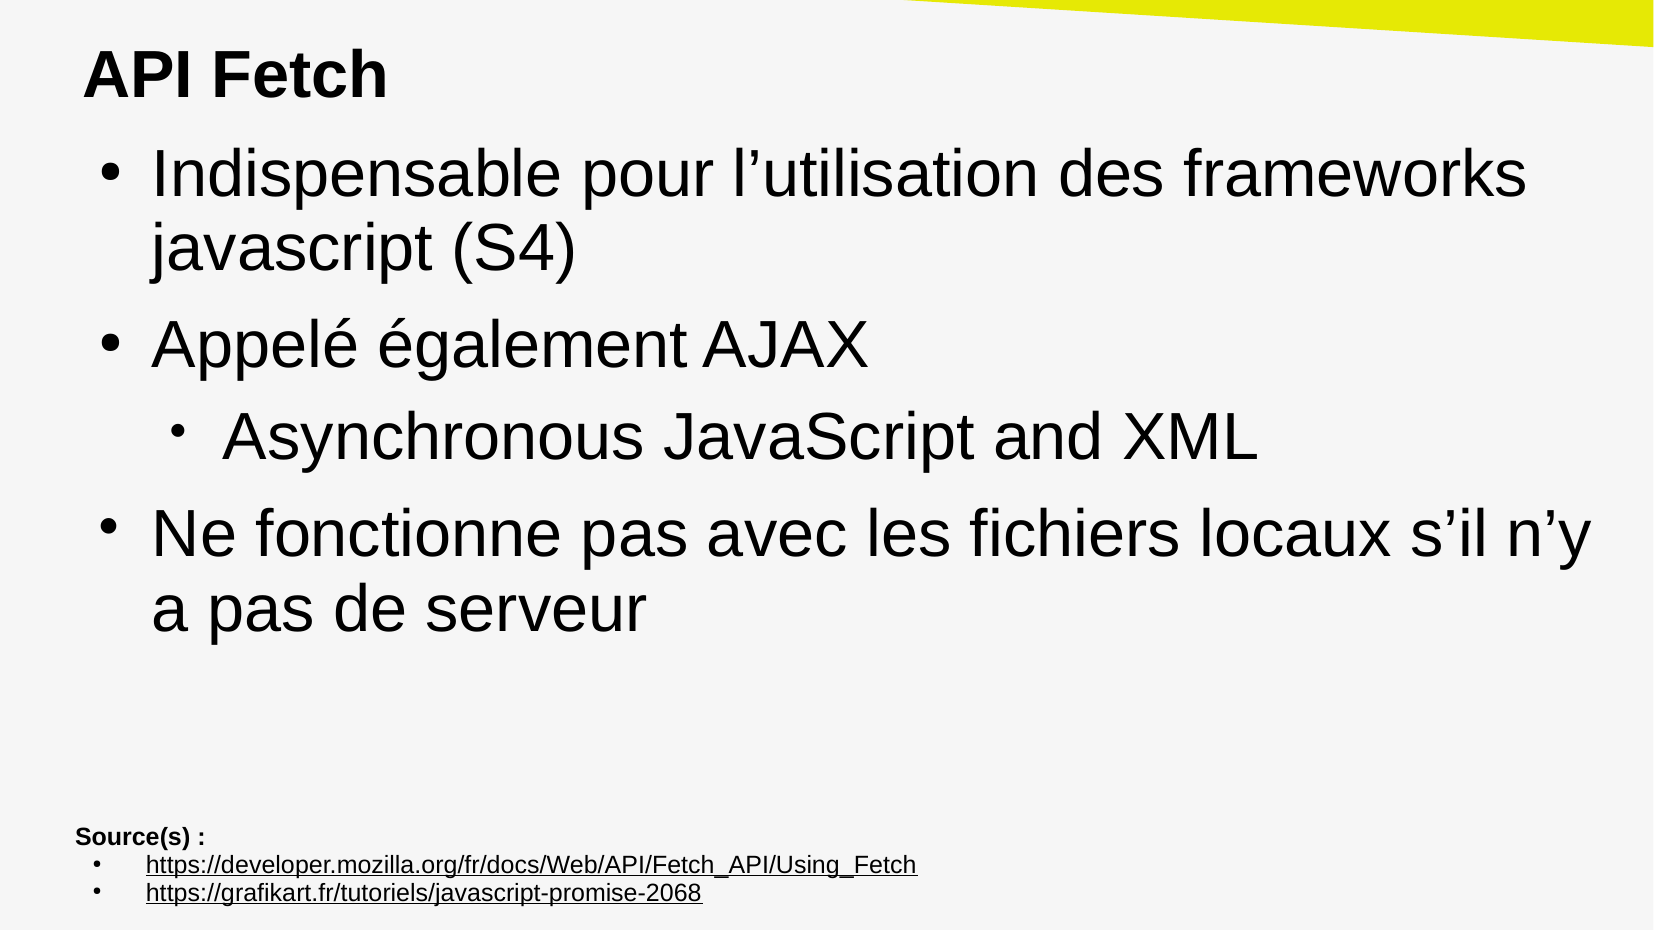

# API Fetch
Indispensable pour l’utilisation des frameworks javascript (S4)
Appelé également AJAX
Asynchronous JavaScript and XML
Ne fonctionne pas avec les fichiers locaux s’il n’y a pas de serveur
Source(s) :
https://developer.mozilla.org/fr/docs/Web/API/Fetch_API/Using_Fetch
https://grafikart.fr/tutoriels/javascript-promise-2068